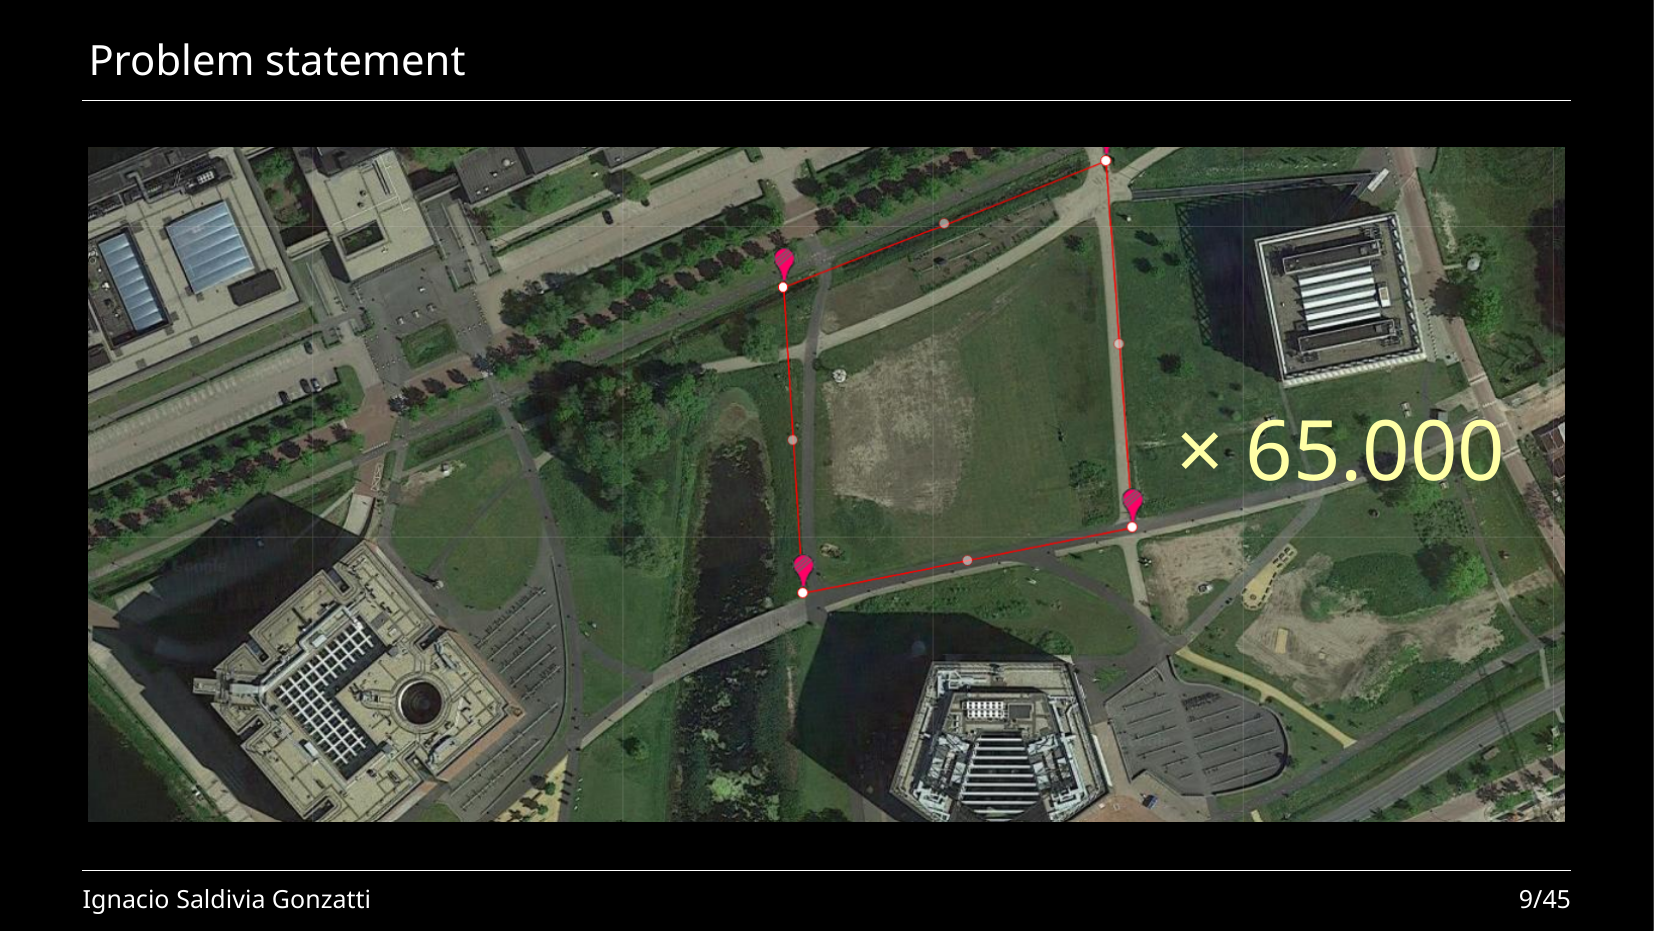

# Problem statement
 × 65.000
Ignacio Saldivia Gonzatti
9